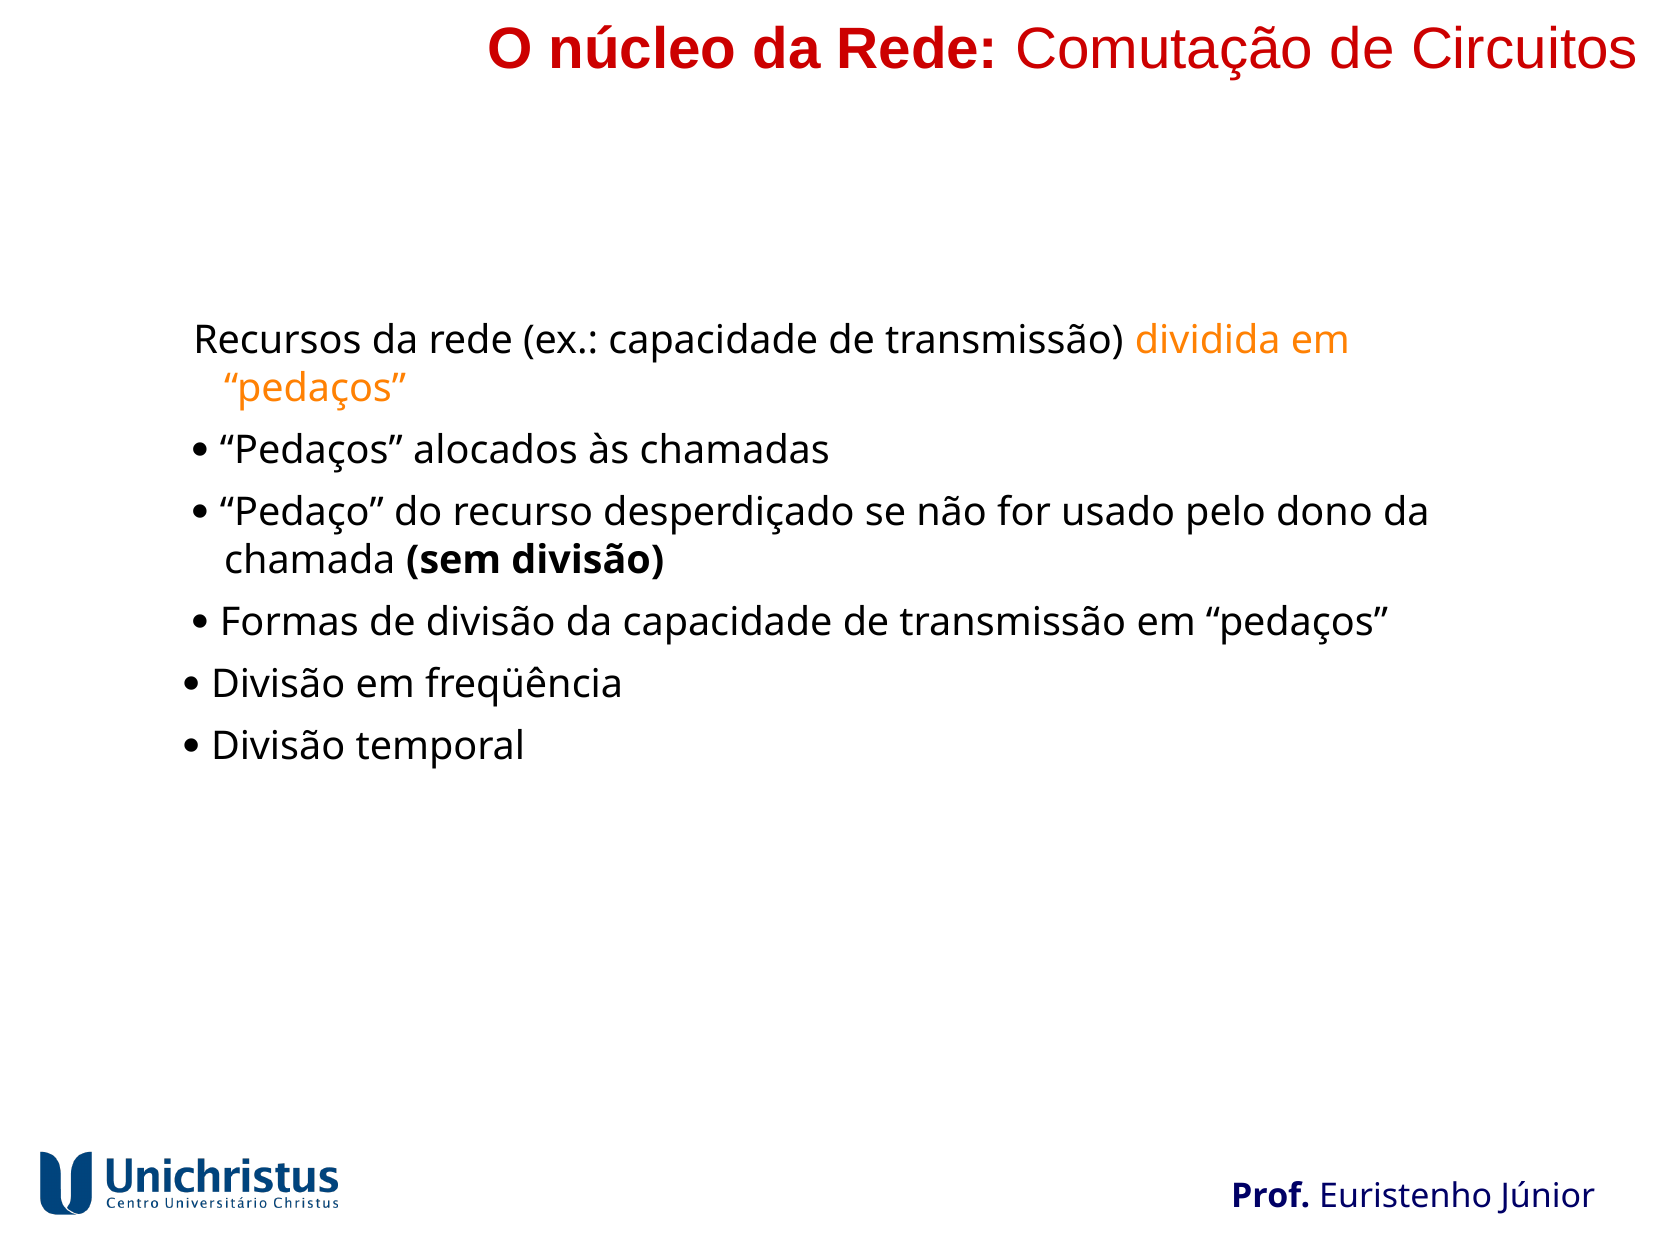

O núcleo da Rede: Comutação de Circuitos
# Recursos da rede (ex.: capacidade de transmissão) dividida em “pedaços”
 “Pedaços” alocados às chamadas
 “Pedaço” do recurso desperdiçado se não for usado pelo dono da chamada (sem divisão)
 Formas de divisão da capacidade de transmissão em “pedaços”
 Divisão em freqüência
 Divisão temporal
Prof. Euristenho Júnior